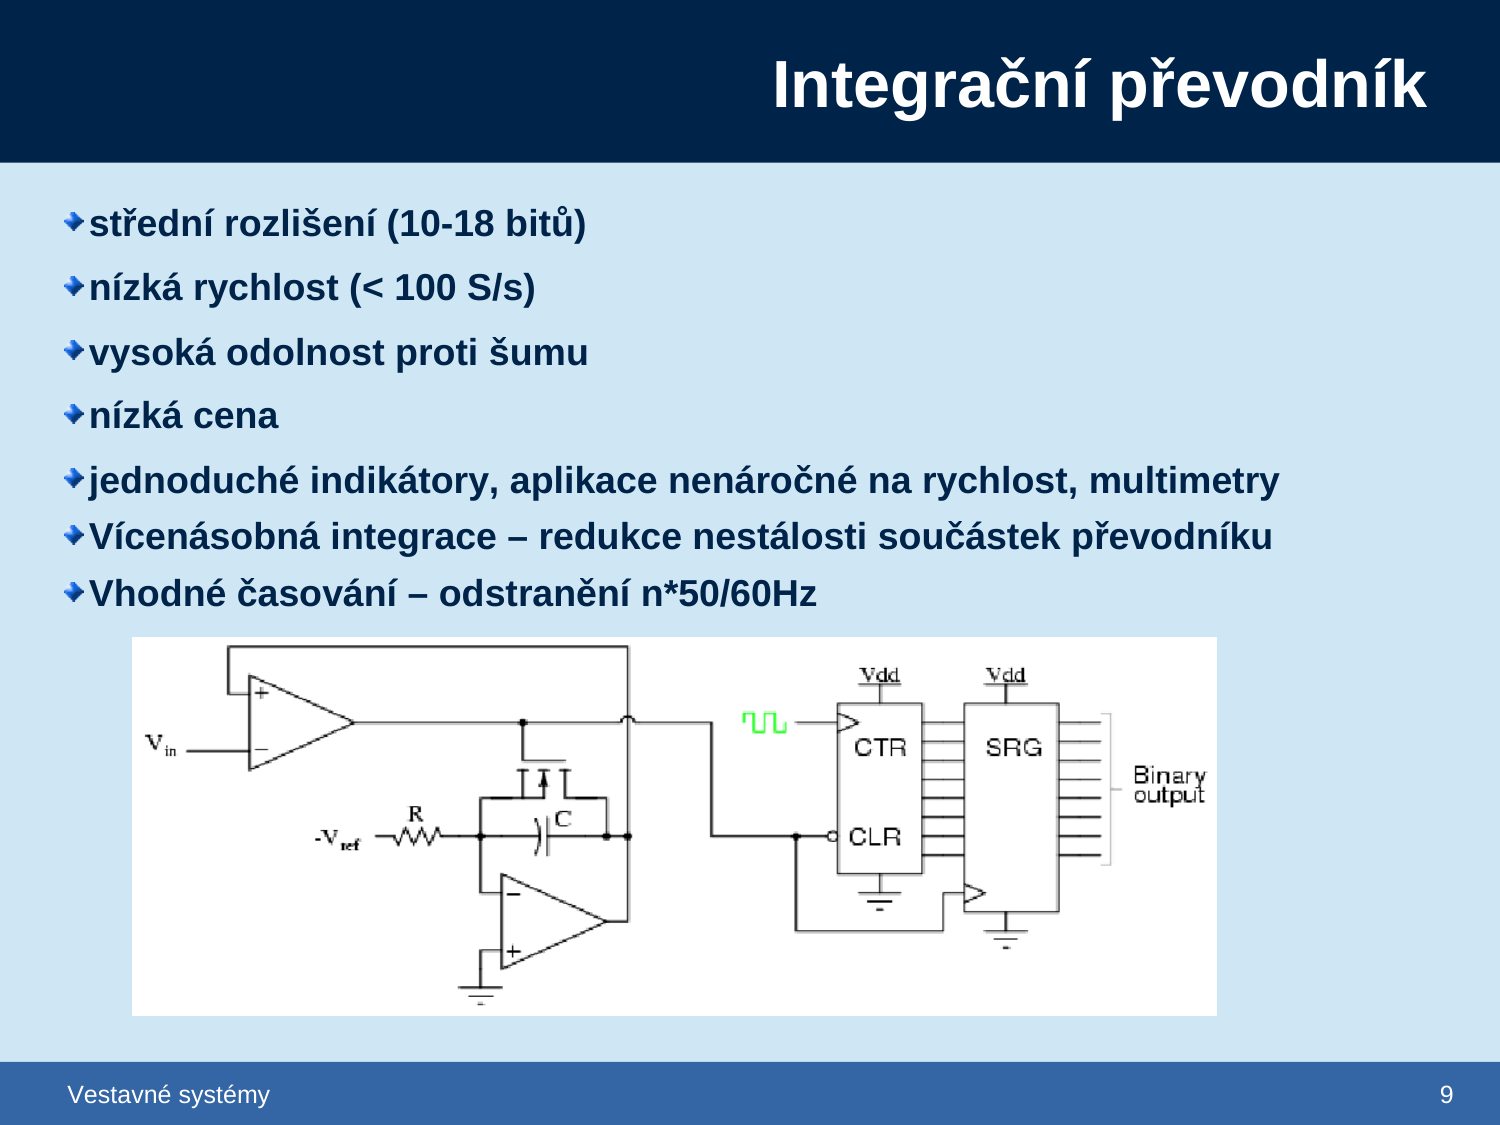

# Integrační převodník
střední rozlišení (10-18 bitů)
nízká rychlost (< 100 S/s)
vysoká odolnost proti šumu
nízká cena
jednoduché indikátory, aplikace nenáročné na rychlost, multimetry
Vícenásobná integrace – redukce nestálosti součástek převodníku
Vhodné časování – odstranění n*50/60Hz